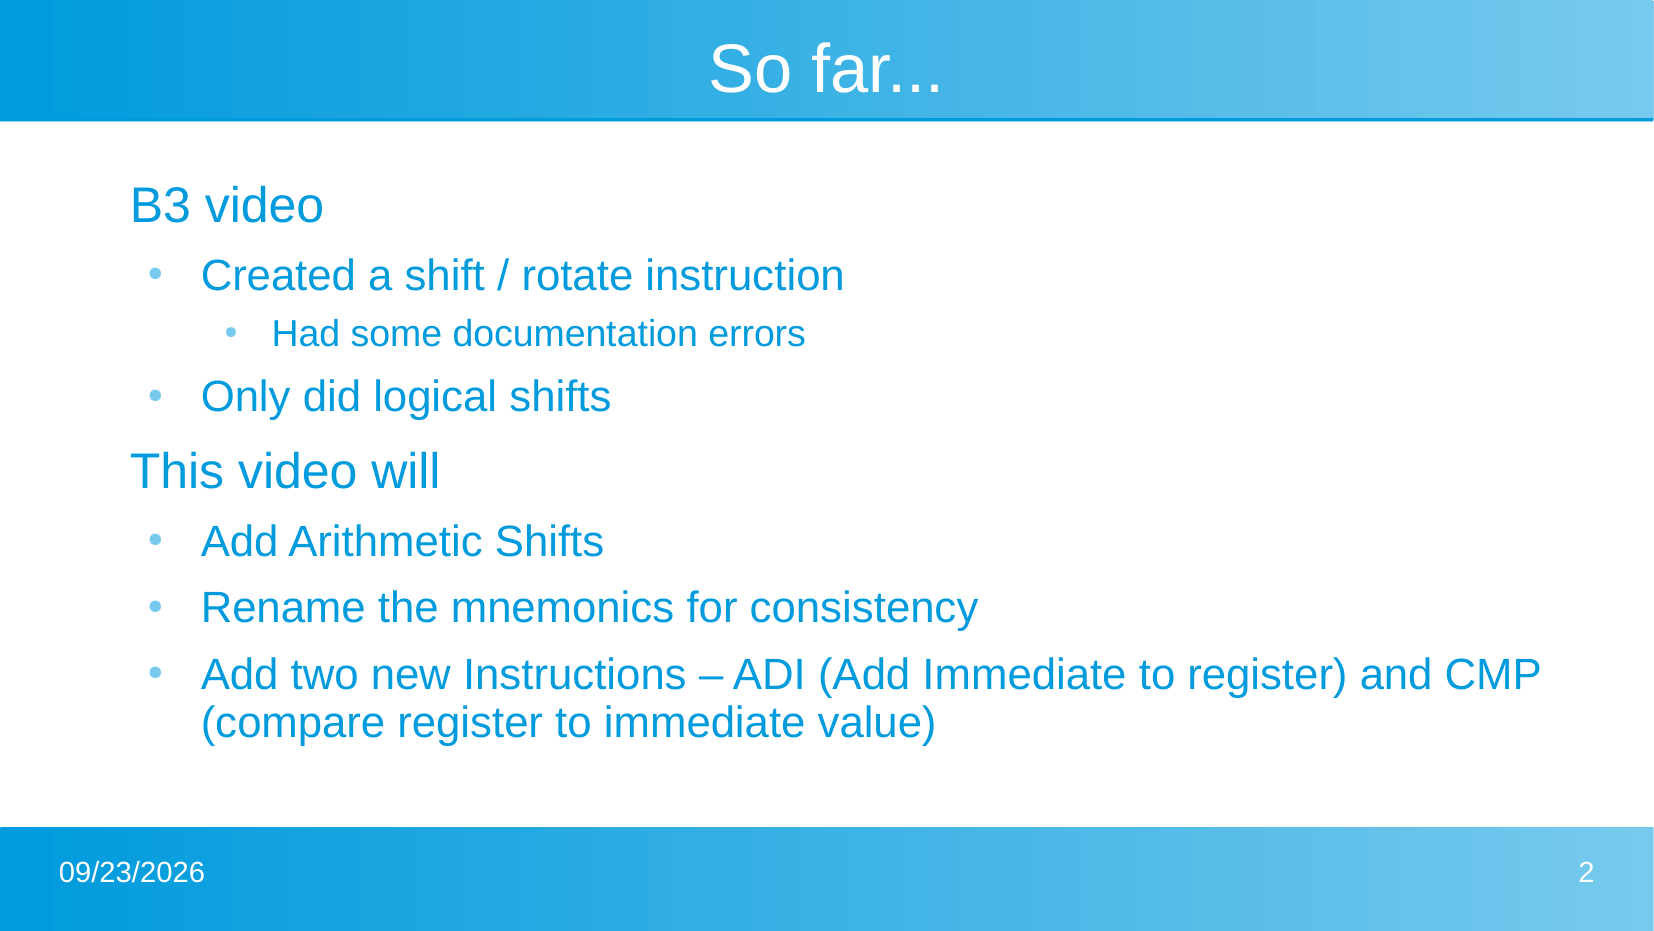

# So far...
B3 video
Created a shift / rotate instruction
Had some documentation errors
Only did logical shifts
This video will
Add Arithmetic Shifts
Rename the mnemonics for consistency
Add two new Instructions – ADI (Add Immediate to register) and CMP (compare register to immediate value)
2